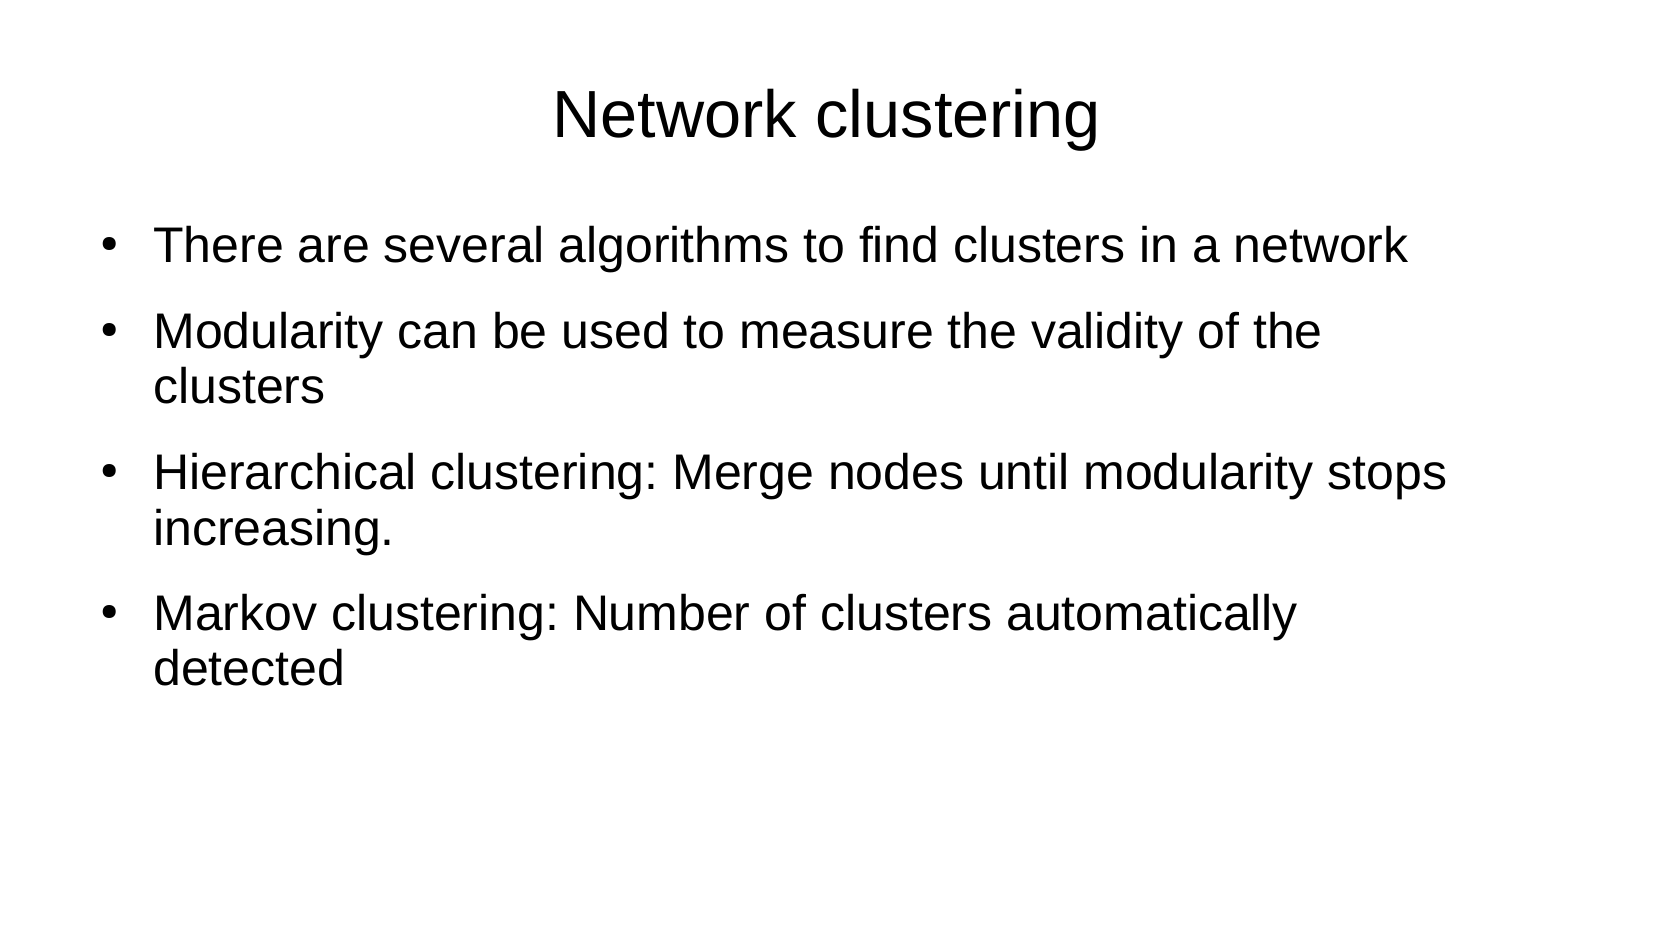

# Network clustering
There are several algorithms to find clusters in a network
Modularity can be used to measure the validity of the clusters
Hierarchical clustering: Merge nodes until modularity stops increasing.
Markov clustering: Number of clusters automatically detected